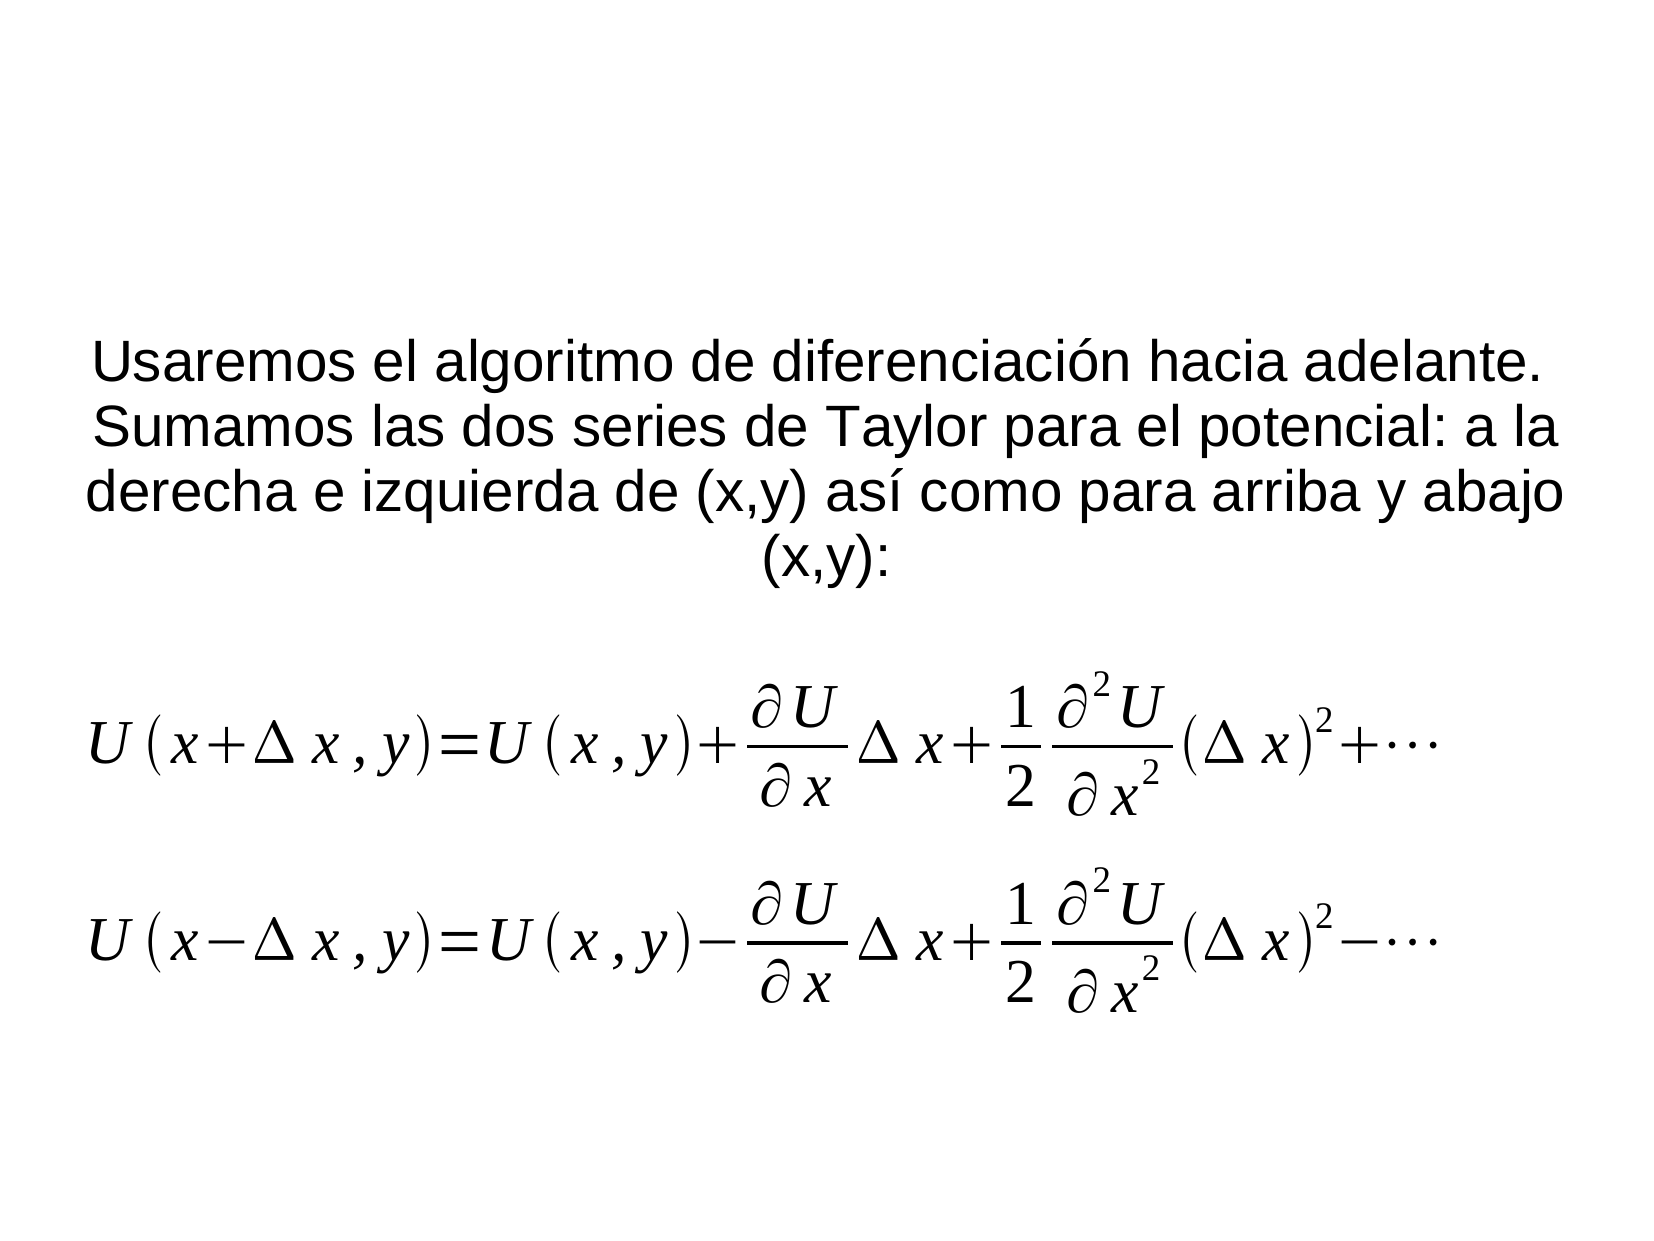

#
Usaremos el algoritmo de diferenciación hacia adelante.
Sumamos las dos series de Taylor para el potencial: a la derecha e izquierda de (x,y) así como para arriba y abajo (x,y):